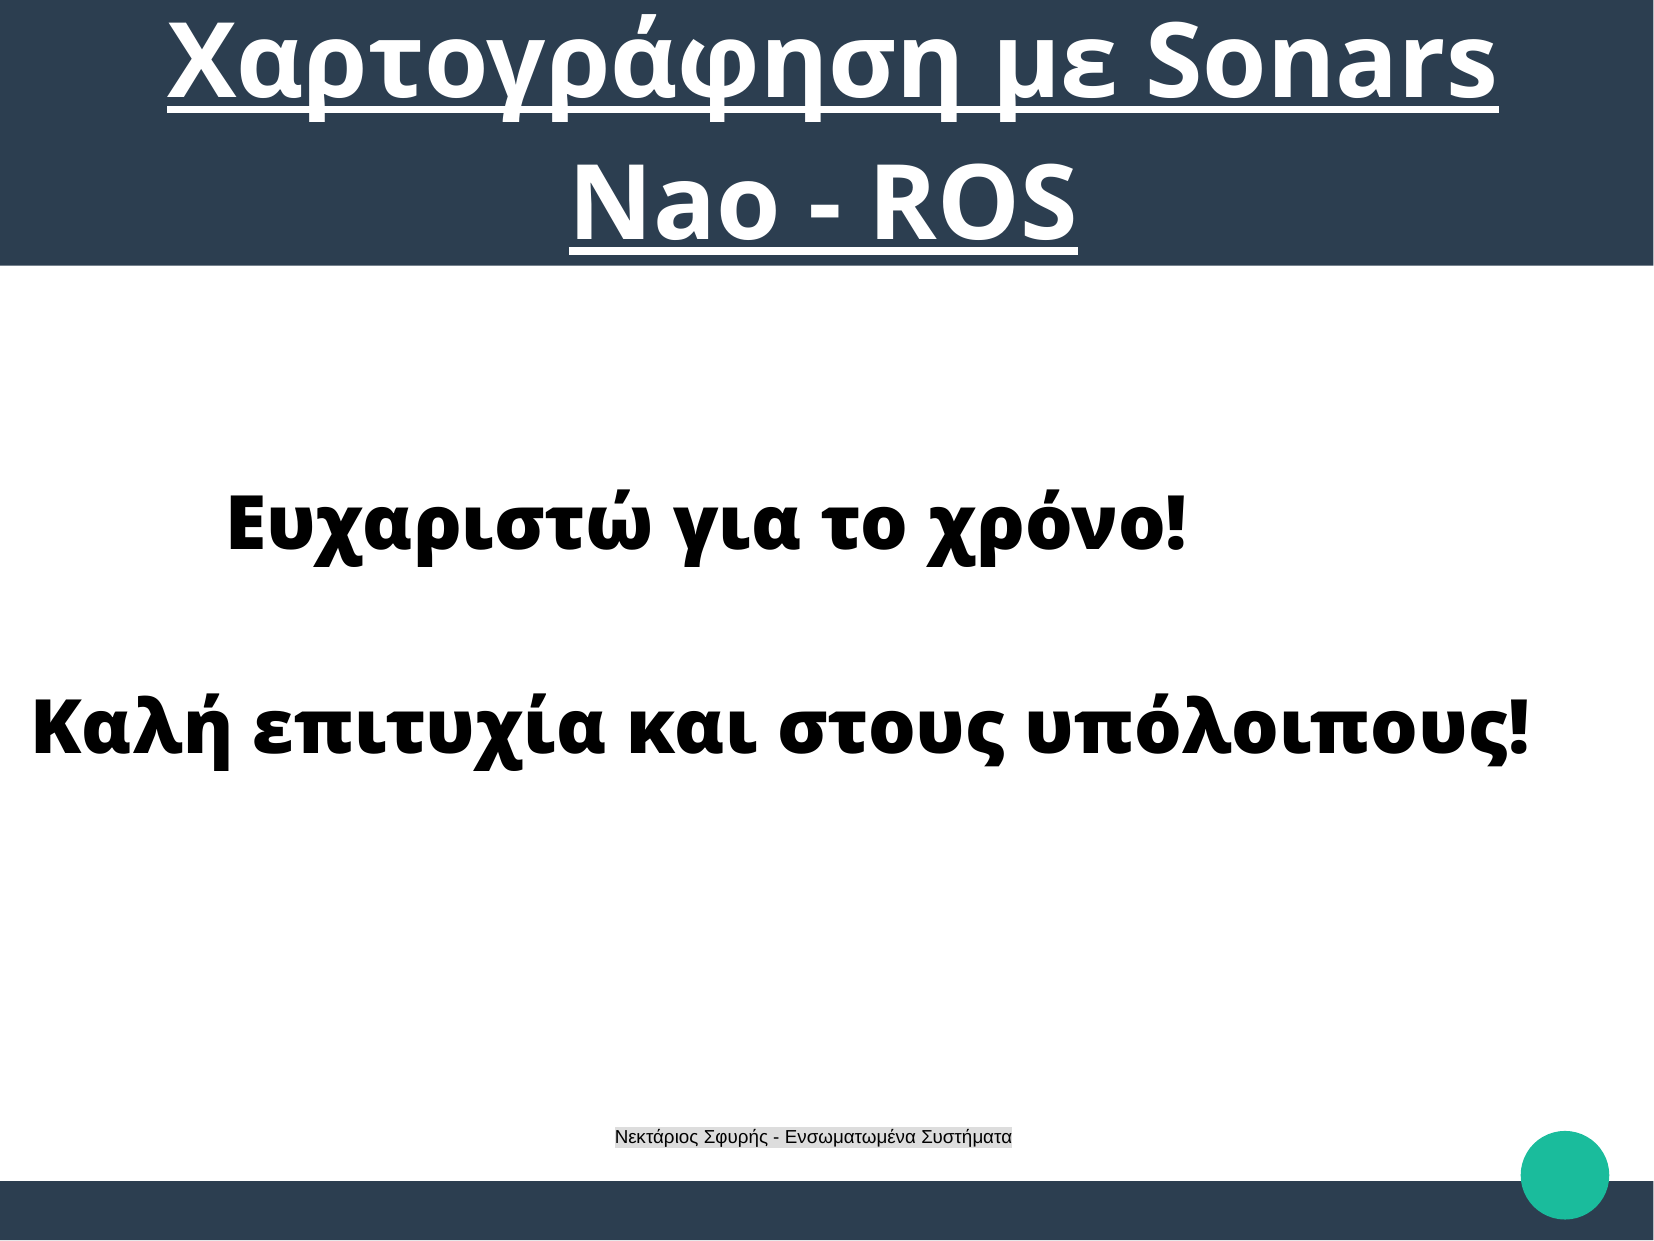

Χαρτογράφηση με Sonars
					 Νao - ROS
# Ευχαριστώ για το χρόνο! Καλή επιτυχία και στους υπόλοιπους!
Νεκτάριος Σφυρής - Ενσωματωμένα Συστήματα